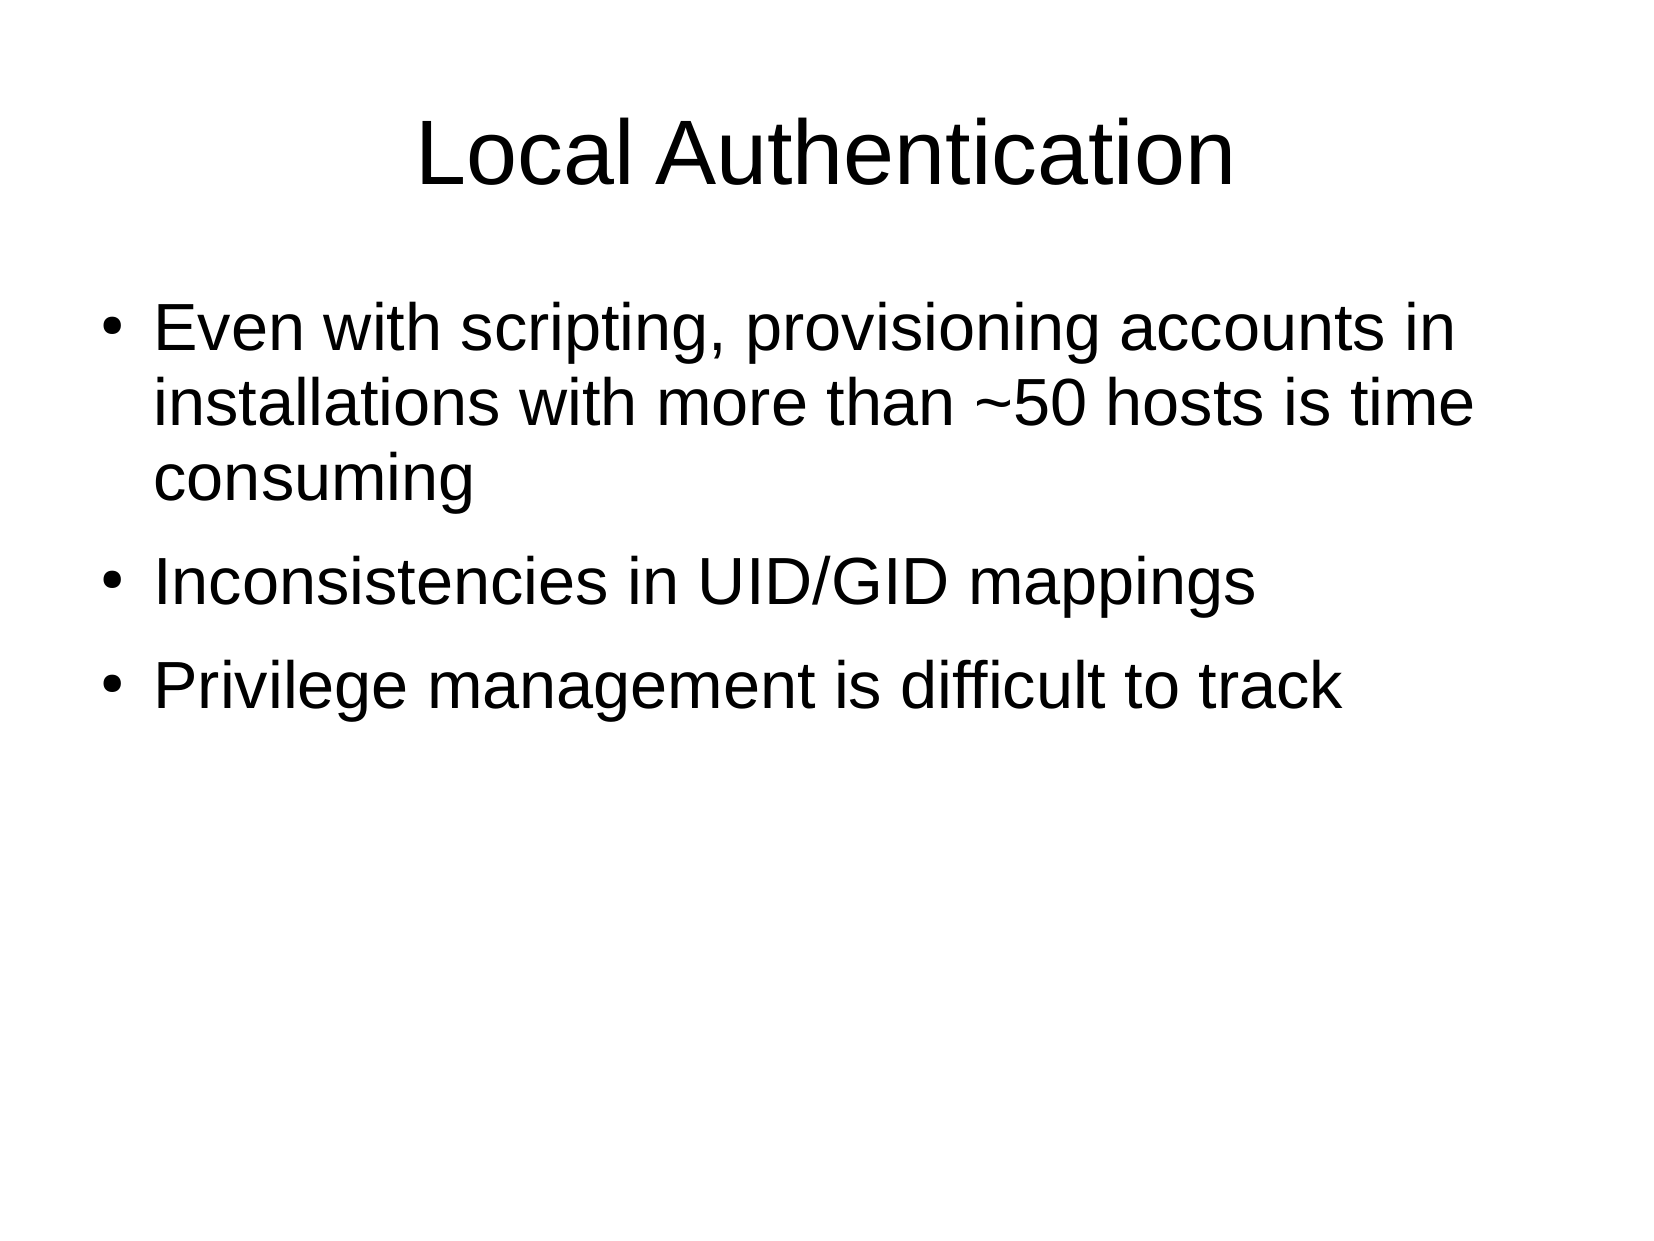

# Local Authentication
Even with scripting, provisioning accounts in installations with more than ~50 hosts is time consuming
Inconsistencies in UID/GID mappings
Privilege management is difficult to track